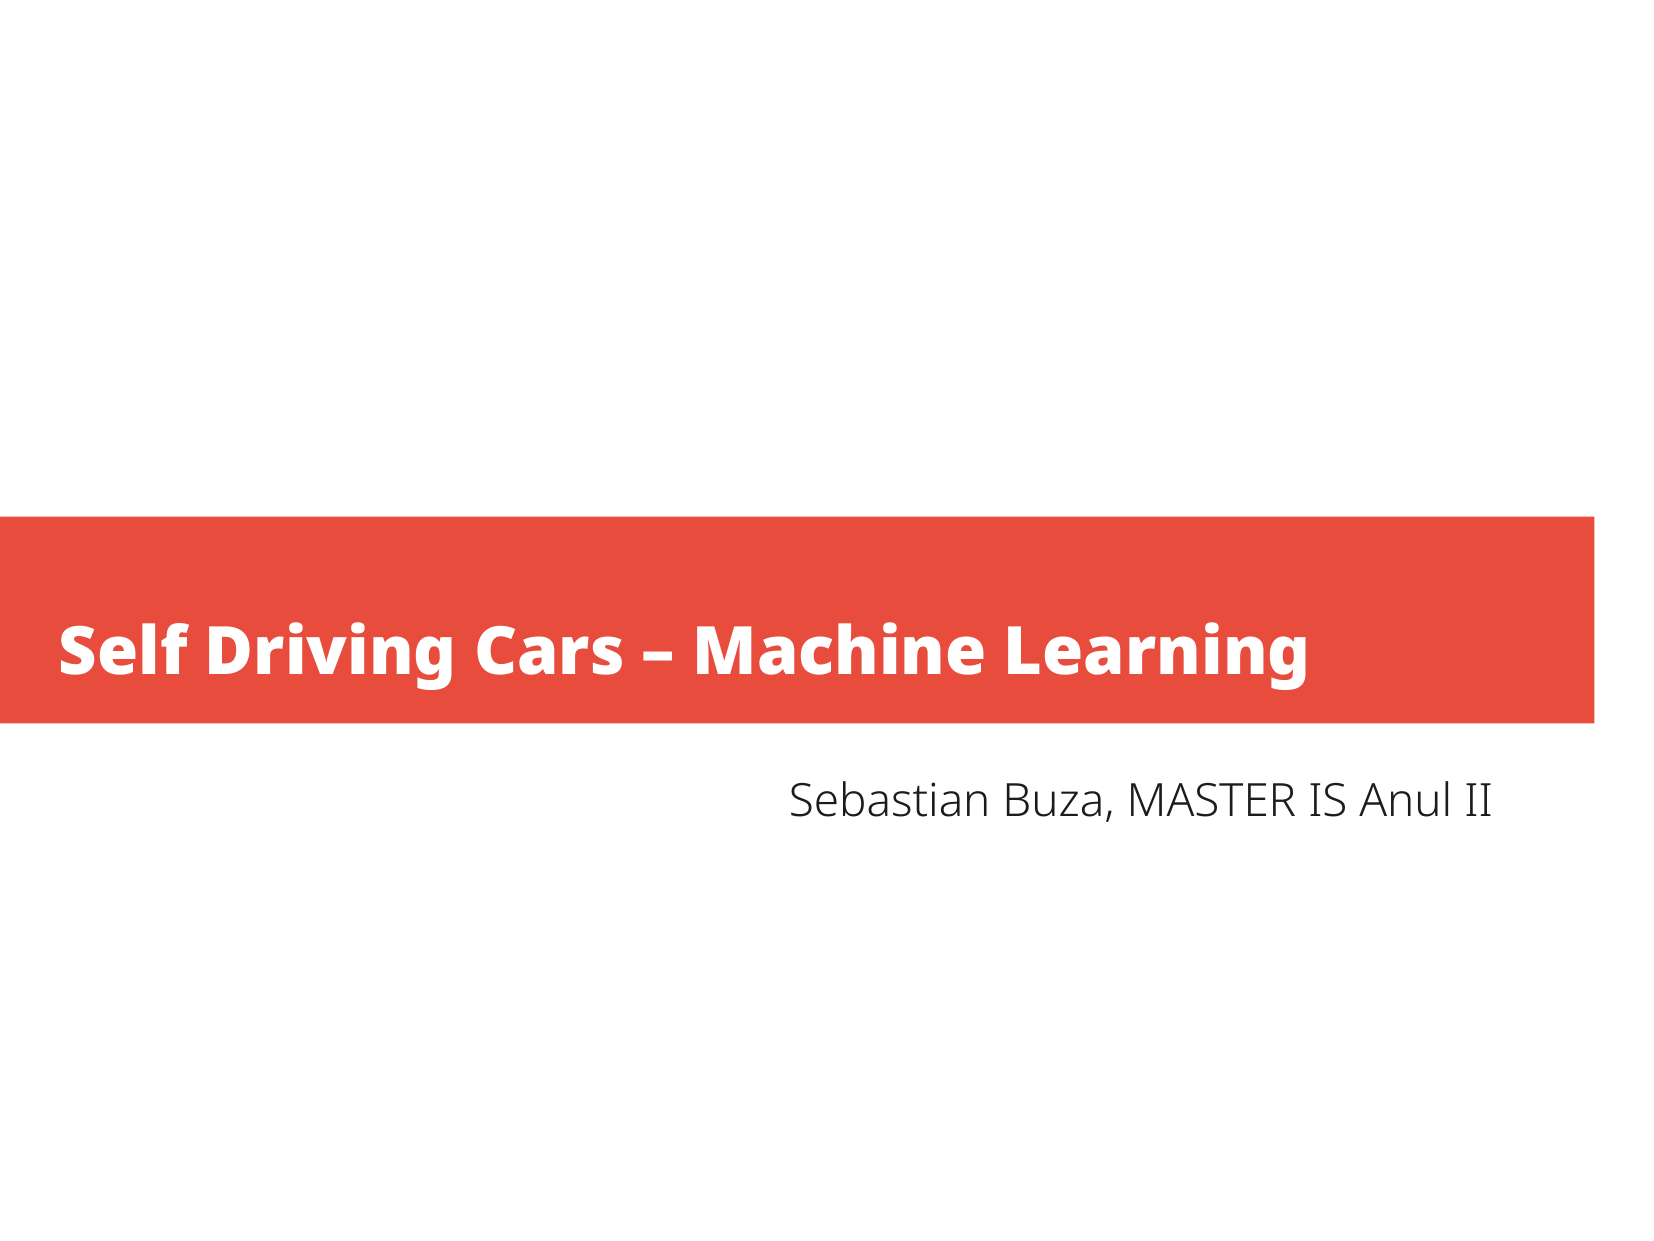

# Self Driving Cars – Machine Learning
									 Sebastian Buza, MASTER IS Anul II